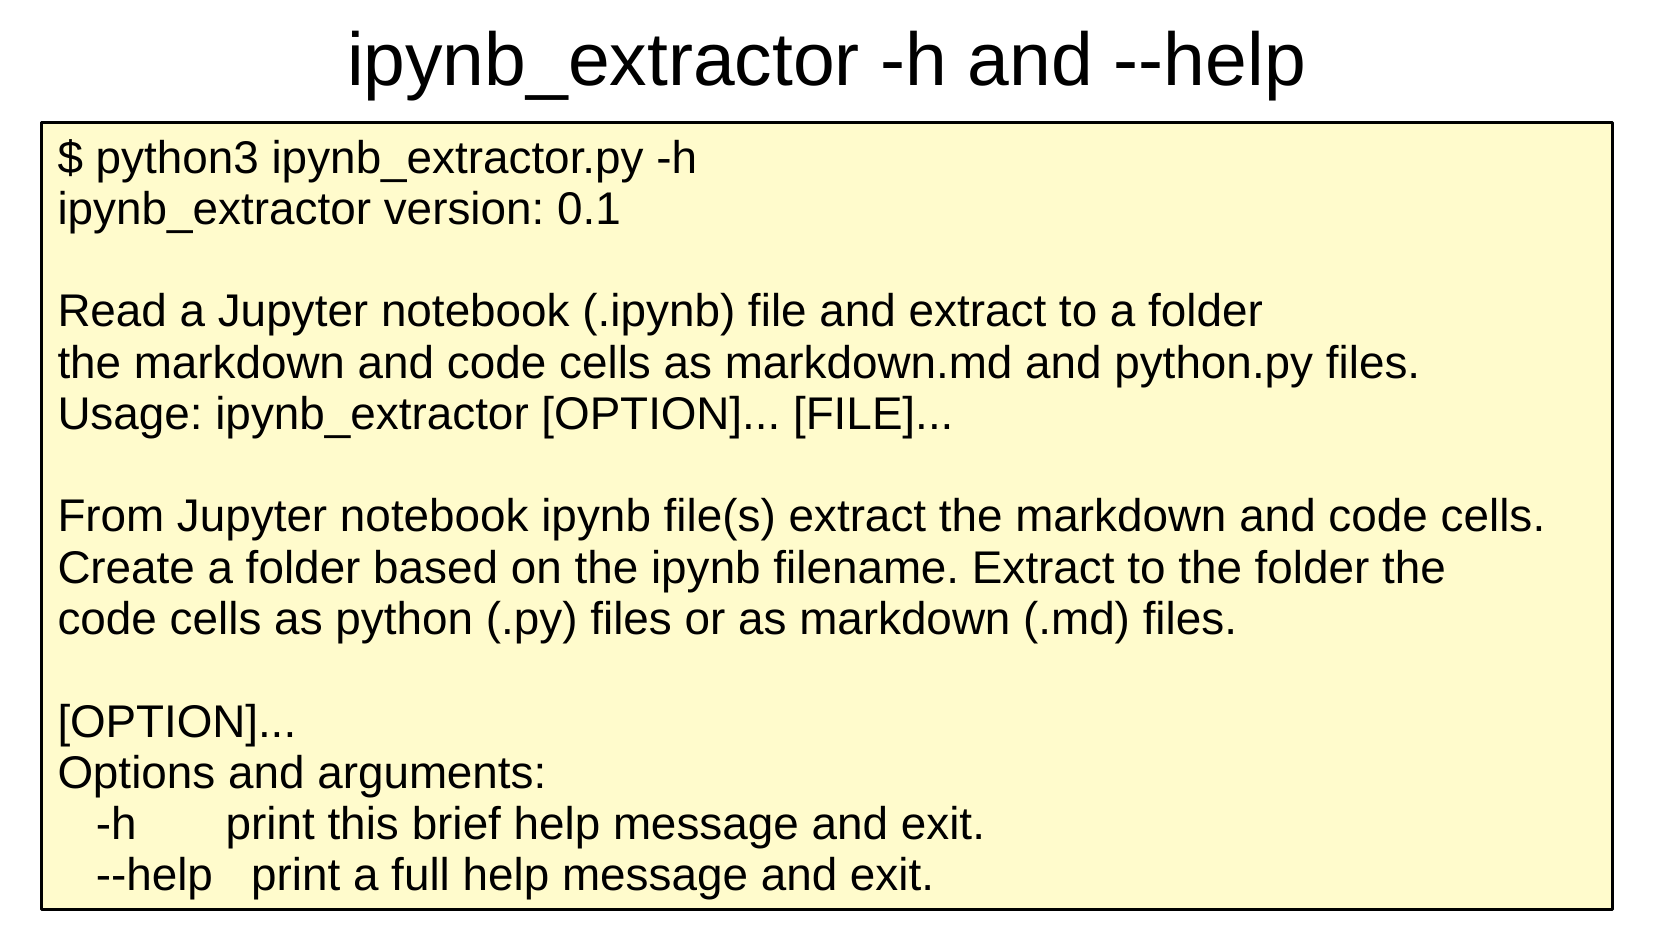

# ipynb_extractor -h and --help
$ python3 ipynb_extractor.py -h
ipynb_extractor version: 0.1
Read a Jupyter notebook (.ipynb) file and extract to a folder
the markdown and code cells as markdown.md and python.py files.
Usage: ipynb_extractor [OPTION]... [FILE]...
From Jupyter notebook ipynb file(s) extract the markdown and code cells.
Create a folder based on the ipynb filename. Extract to the folder the
code cells as python (.py) files or as markdown (.md) files.
[OPTION]...
Options and arguments:
 -h print this brief help message and exit.
 --help print a full help message and exit.